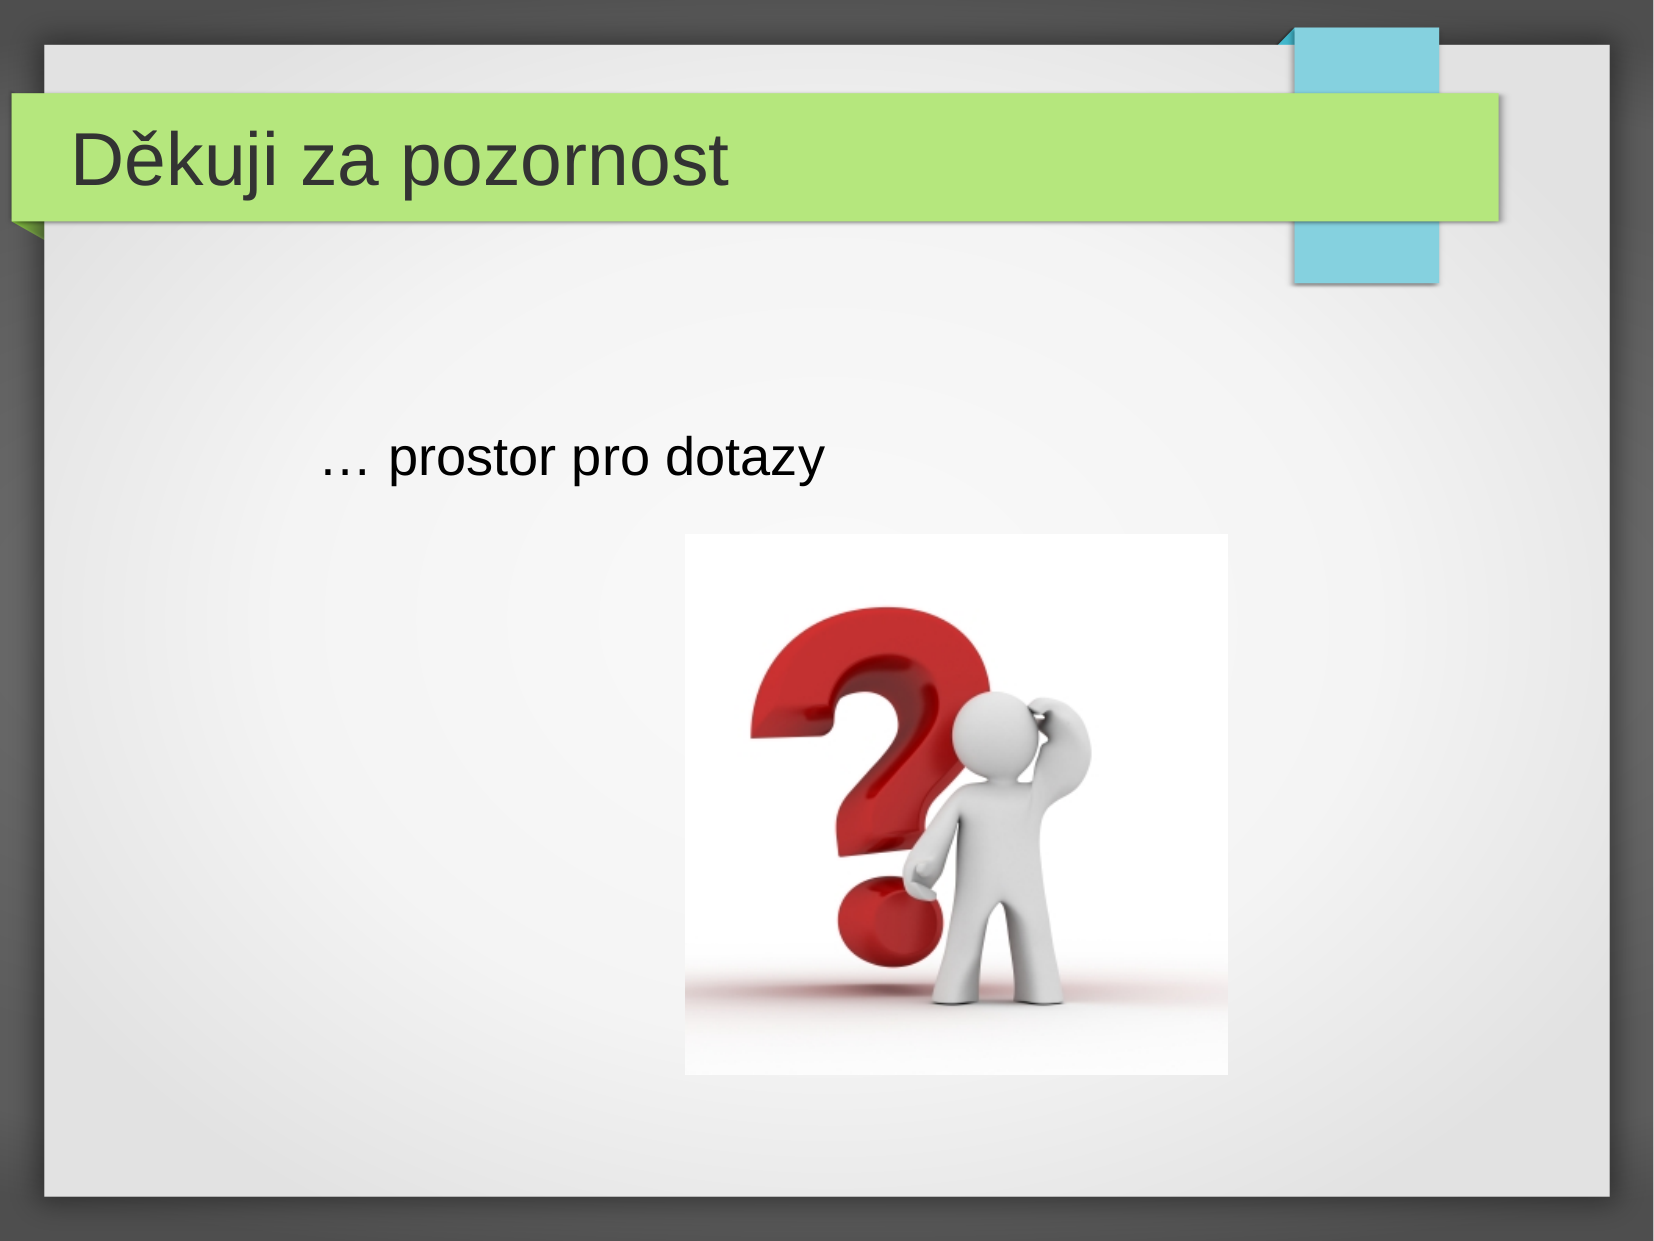

# Děkuji za pozornost
… prostor pro dotazy